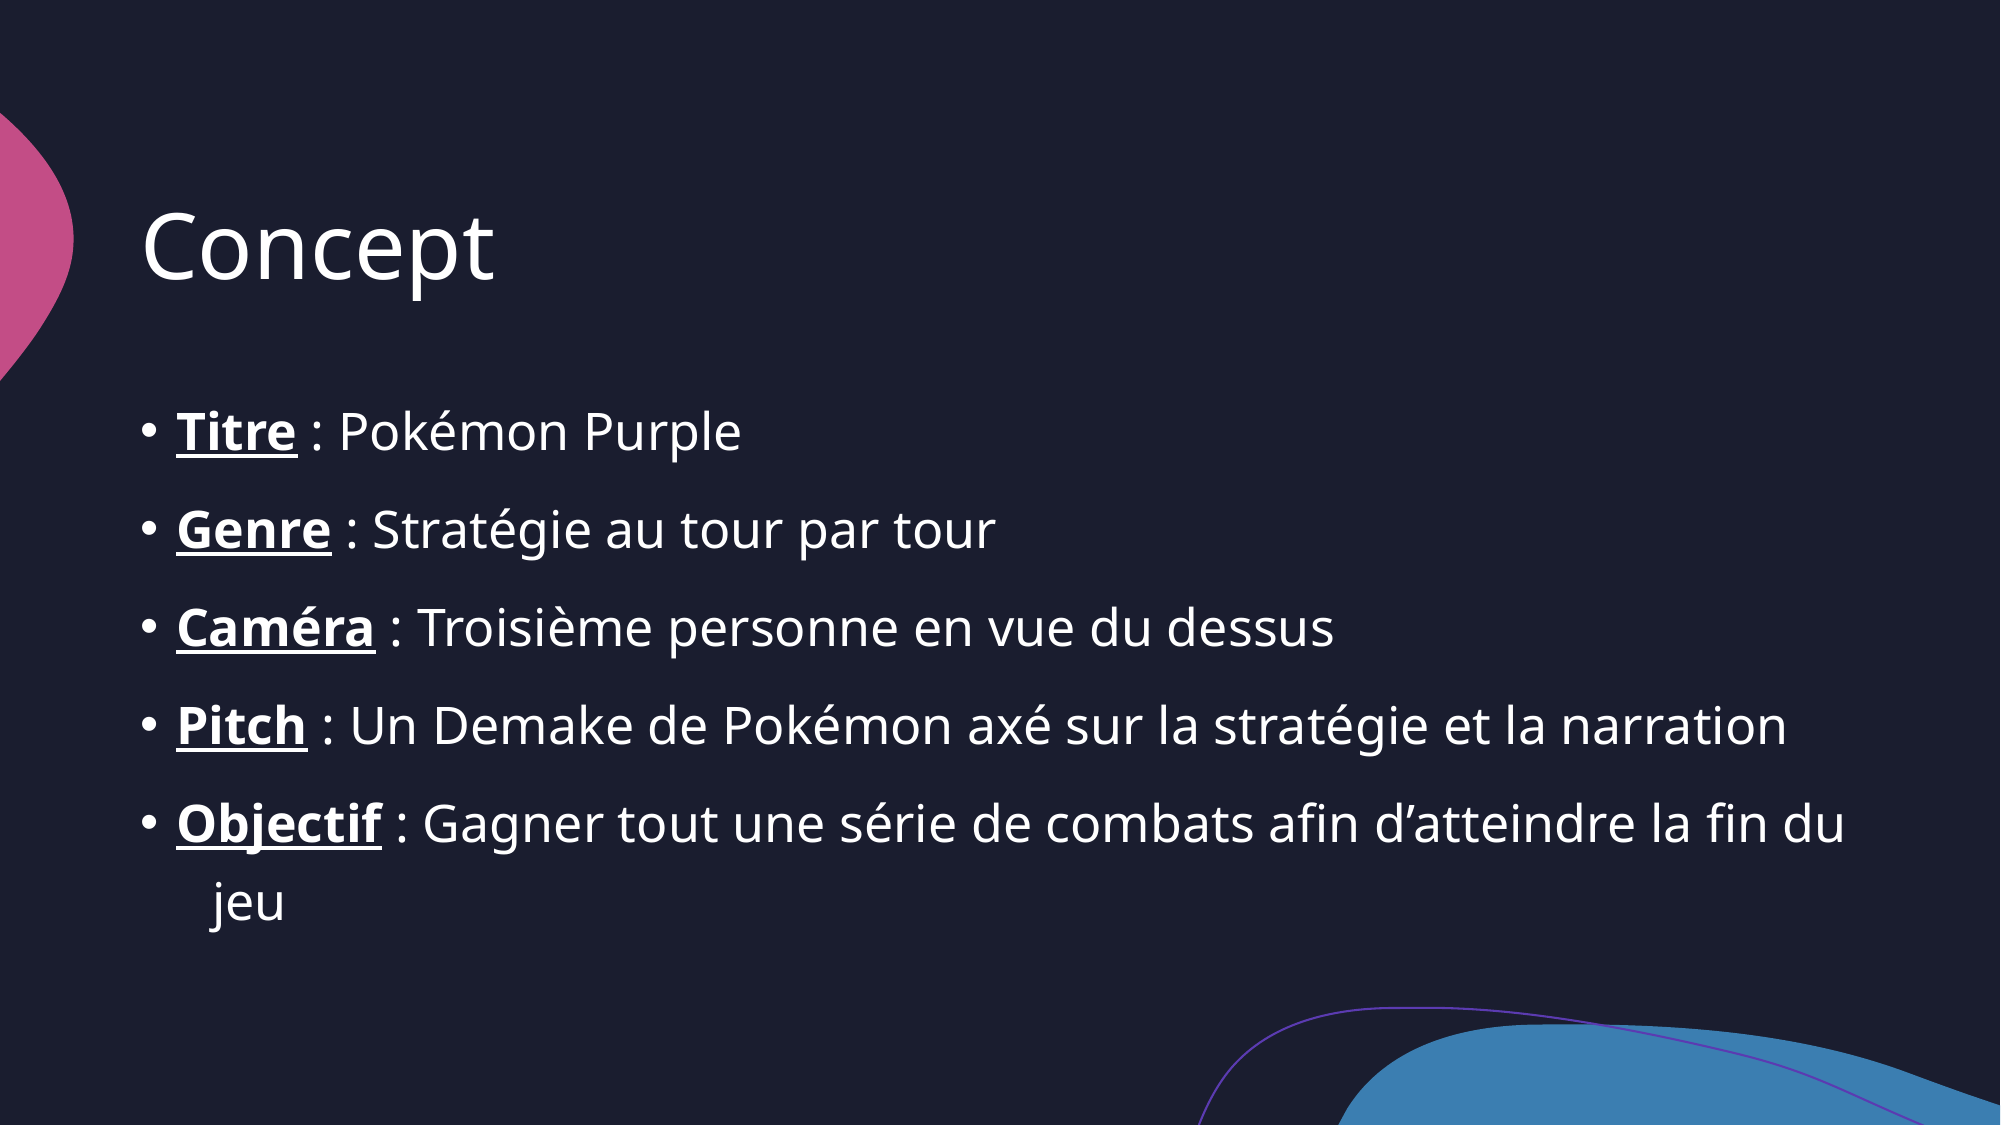

# Concept
Titre : Pokémon Purple
Genre : Stratégie au tour par tour
Caméra : Troisième personne en vue du dessus
Pitch : Un Demake de Pokémon axé sur la stratégie et la narration
Objectif : Gagner tout une série de combats afin d’atteindre la fin du jeu